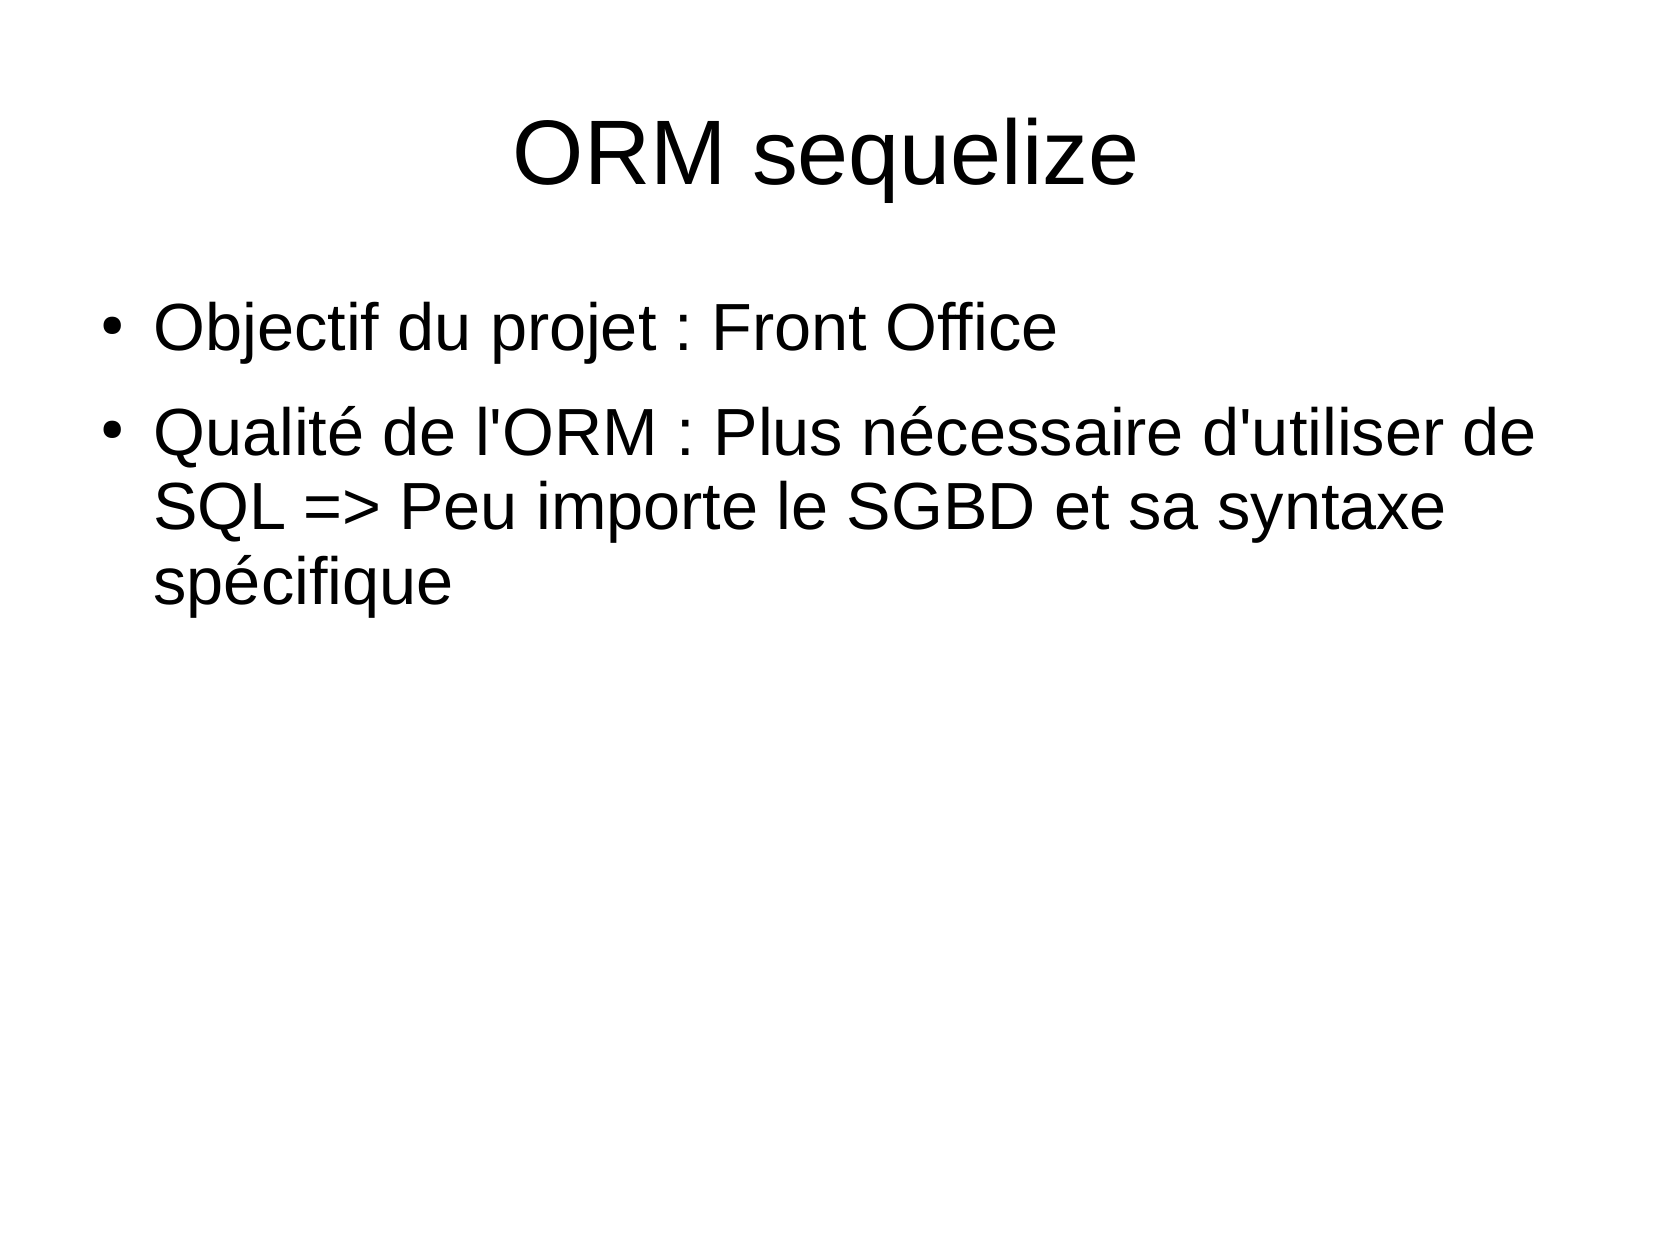

# ORM sequelize
Objectif du projet : Front Office
Qualité de l'ORM : Plus nécessaire d'utiliser de SQL => Peu importe le SGBD et sa syntaxe spécifique